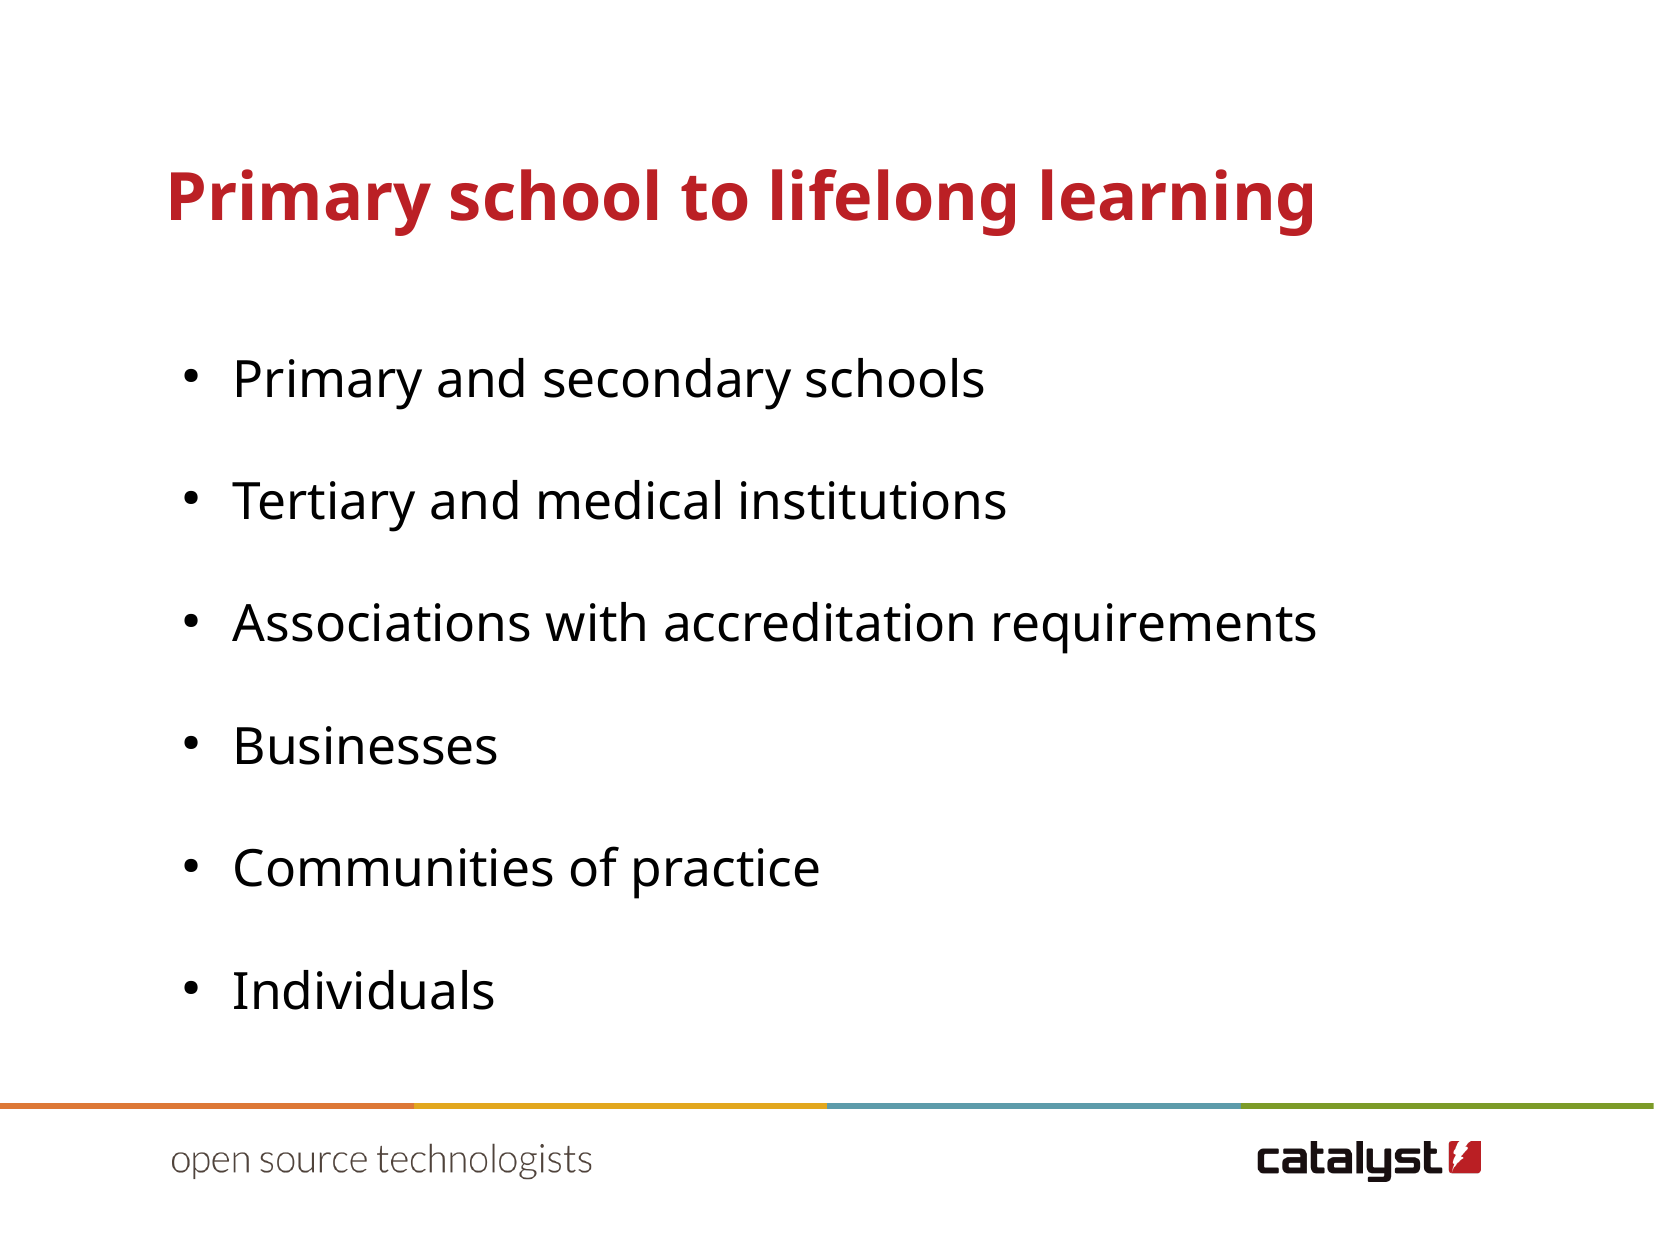

# Primary school to lifelong learning
Primary and secondary schools
Tertiary and medical institutions
Associations with accreditation requirements
Businesses
Communities of practice
Individuals